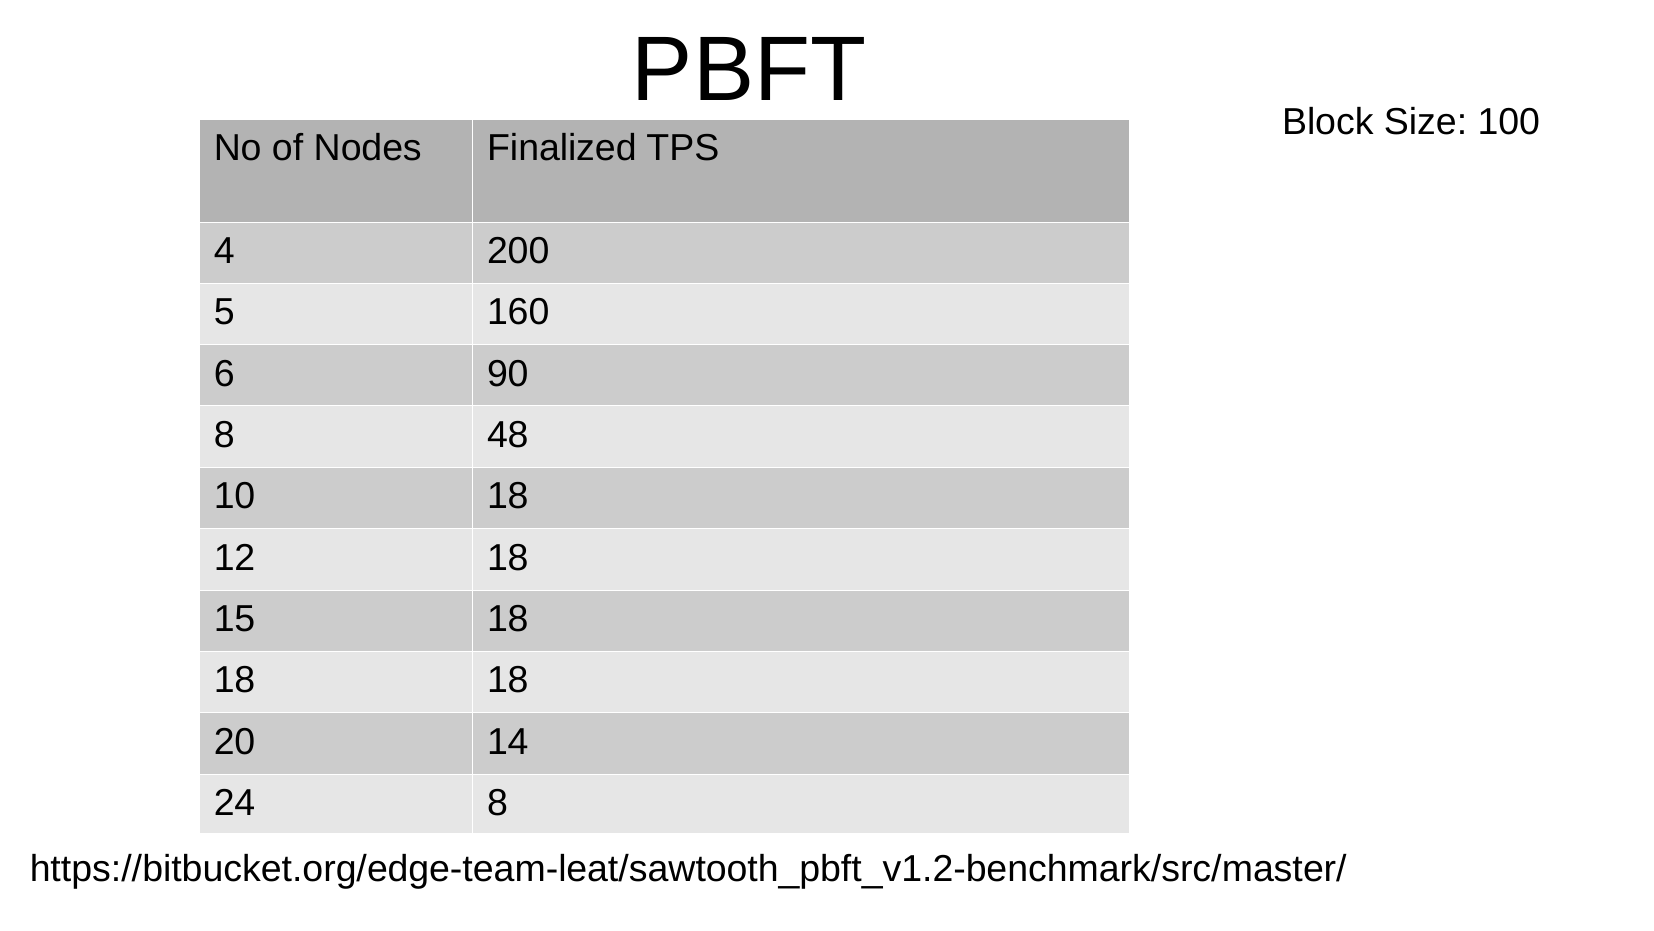

# PBFT
Block Size: 100
| No of Nodes | Finalized TPS |
| --- | --- |
| 4 | 200 |
| 5 | 160 |
| 6 | 90 |
| 8 | 48 |
| 10 | 18 |
| 12 | 18 |
| 15 | 18 |
| 18 | 18 |
| 20 | 14 |
| 24 | 8 |
https://bitbucket.org/edge-team-leat/sawtooth_pbft_v1.2-benchmark/src/master/